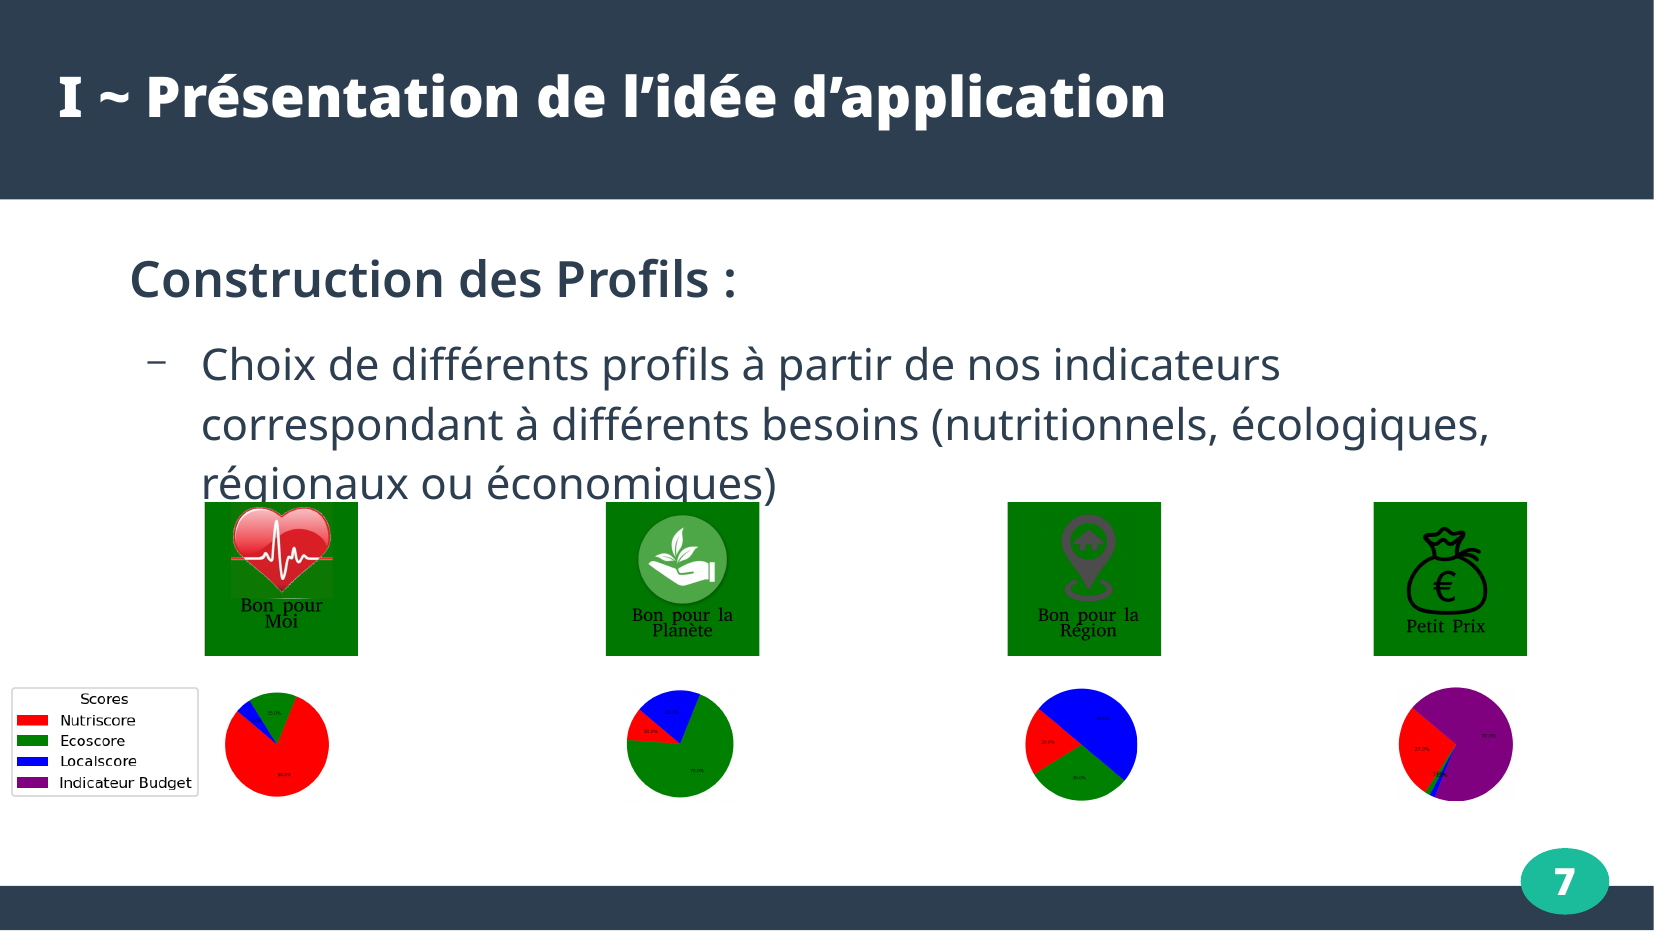

# I ~ Présentation de l’idée d’application
Construction des Profils :
Choix de différents profils à partir de nos indicateurs correspondant à différents besoins (nutritionnels, écologiques, régionaux ou économiques)
7